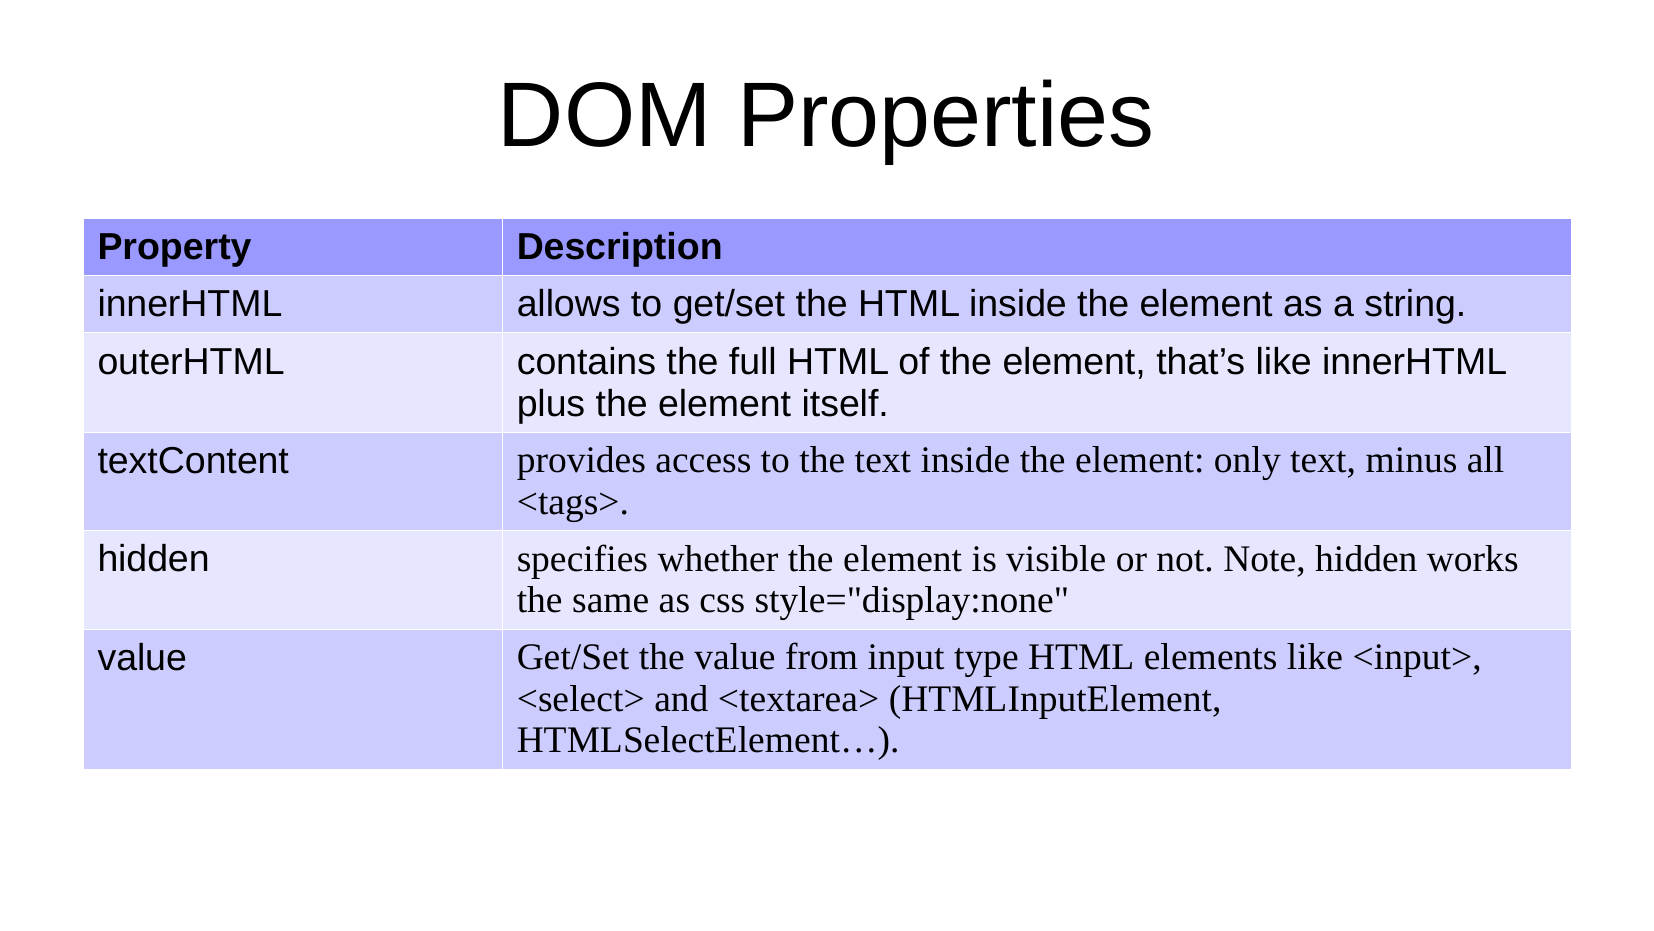

# DOM Properties
| Property | Description |
| --- | --- |
| innerHTML | allows to get/set the HTML inside the element as a string. |
| outerHTML | contains the full HTML of the element, that’s like innerHTML plus the element itself. |
| textContent | provides access to the text inside the element: only text, minus all <tags>. |
| hidden | specifies whether the element is visible or not. Note, hidden works the same as css style="display:none" |
| value | Get/Set the value from input type HTML elements like <input>, <select> and <textarea> (HTMLInputElement, HTMLSelectElement…). |